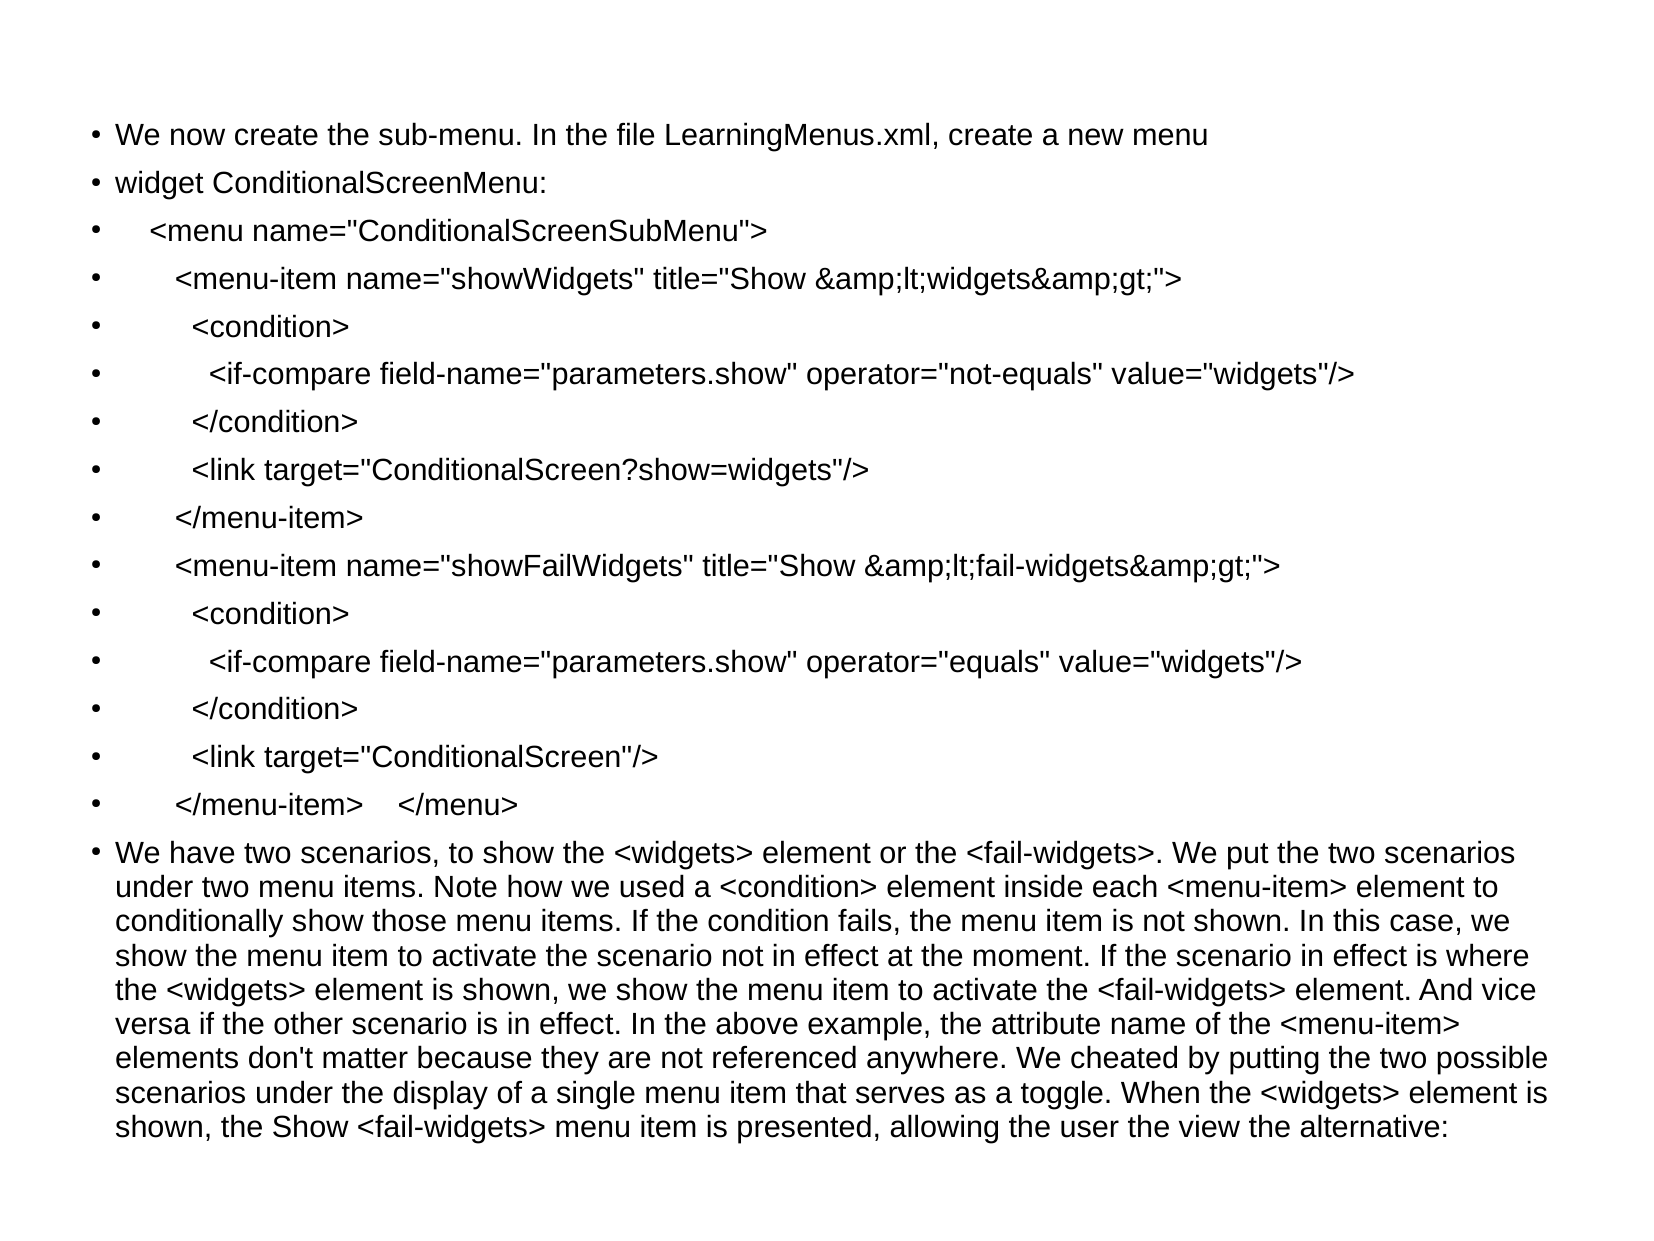

#
We now create the sub-menu. In the file LearningMenus.xml, create a new menu
widget ConditionalScreenMenu:
 <menu name="ConditionalScreenSubMenu">
 <menu-item name="showWidgets" title="Show &amp;lt;widgets&amp;gt;">
 <condition>
 <if-compare field-name="parameters.show" operator="not-equals" value="widgets"/>
 </condition>
 <link target="ConditionalScreen?show=widgets"/>
 </menu-item>
 <menu-item name="showFailWidgets" title="Show &amp;lt;fail-widgets&amp;gt;">
 <condition>
 <if-compare field-name="parameters.show" operator="equals" value="widgets"/>
 </condition>
 <link target="ConditionalScreen"/>
 </menu-item> </menu>
We have two scenarios, to show the <widgets> element or the <fail-widgets>. We put the two scenarios under two menu items. Note how we used a <condition> element inside each <menu-item> element to conditionally show those menu items. If the condition fails, the menu item is not shown. In this case, we show the menu item to activate the scenario not in effect at the moment. If the scenario in effect is where the <widgets> element is shown, we show the menu item to activate the <fail-widgets> element. And vice versa if the other scenario is in effect. In the above example, the attribute name of the <menu-item> elements don't matter because they are not referenced anywhere. We cheated by putting the two possible scenarios under the display of a single menu item that serves as a toggle. When the <widgets> element is shown, the Show <fail-widgets> menu item is presented, allowing the user the view the alternative: